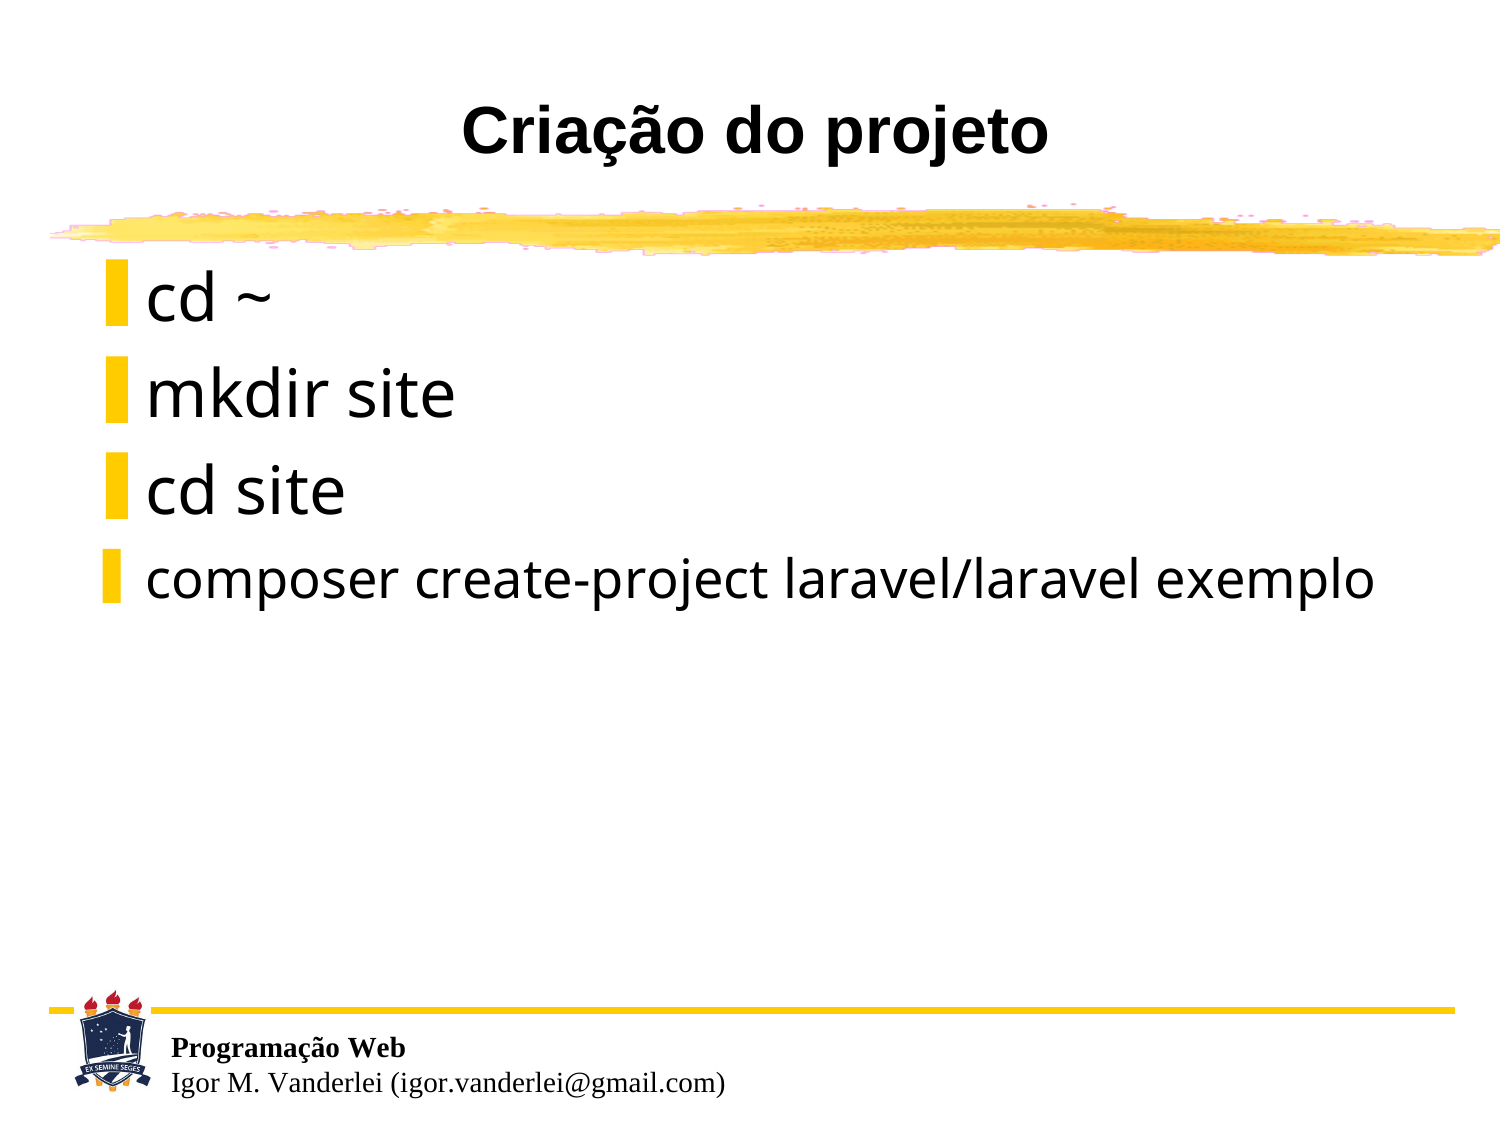

# Criação do projeto
cd ~
mkdir site
cd site
composer create-project laravel/laravel exemplo